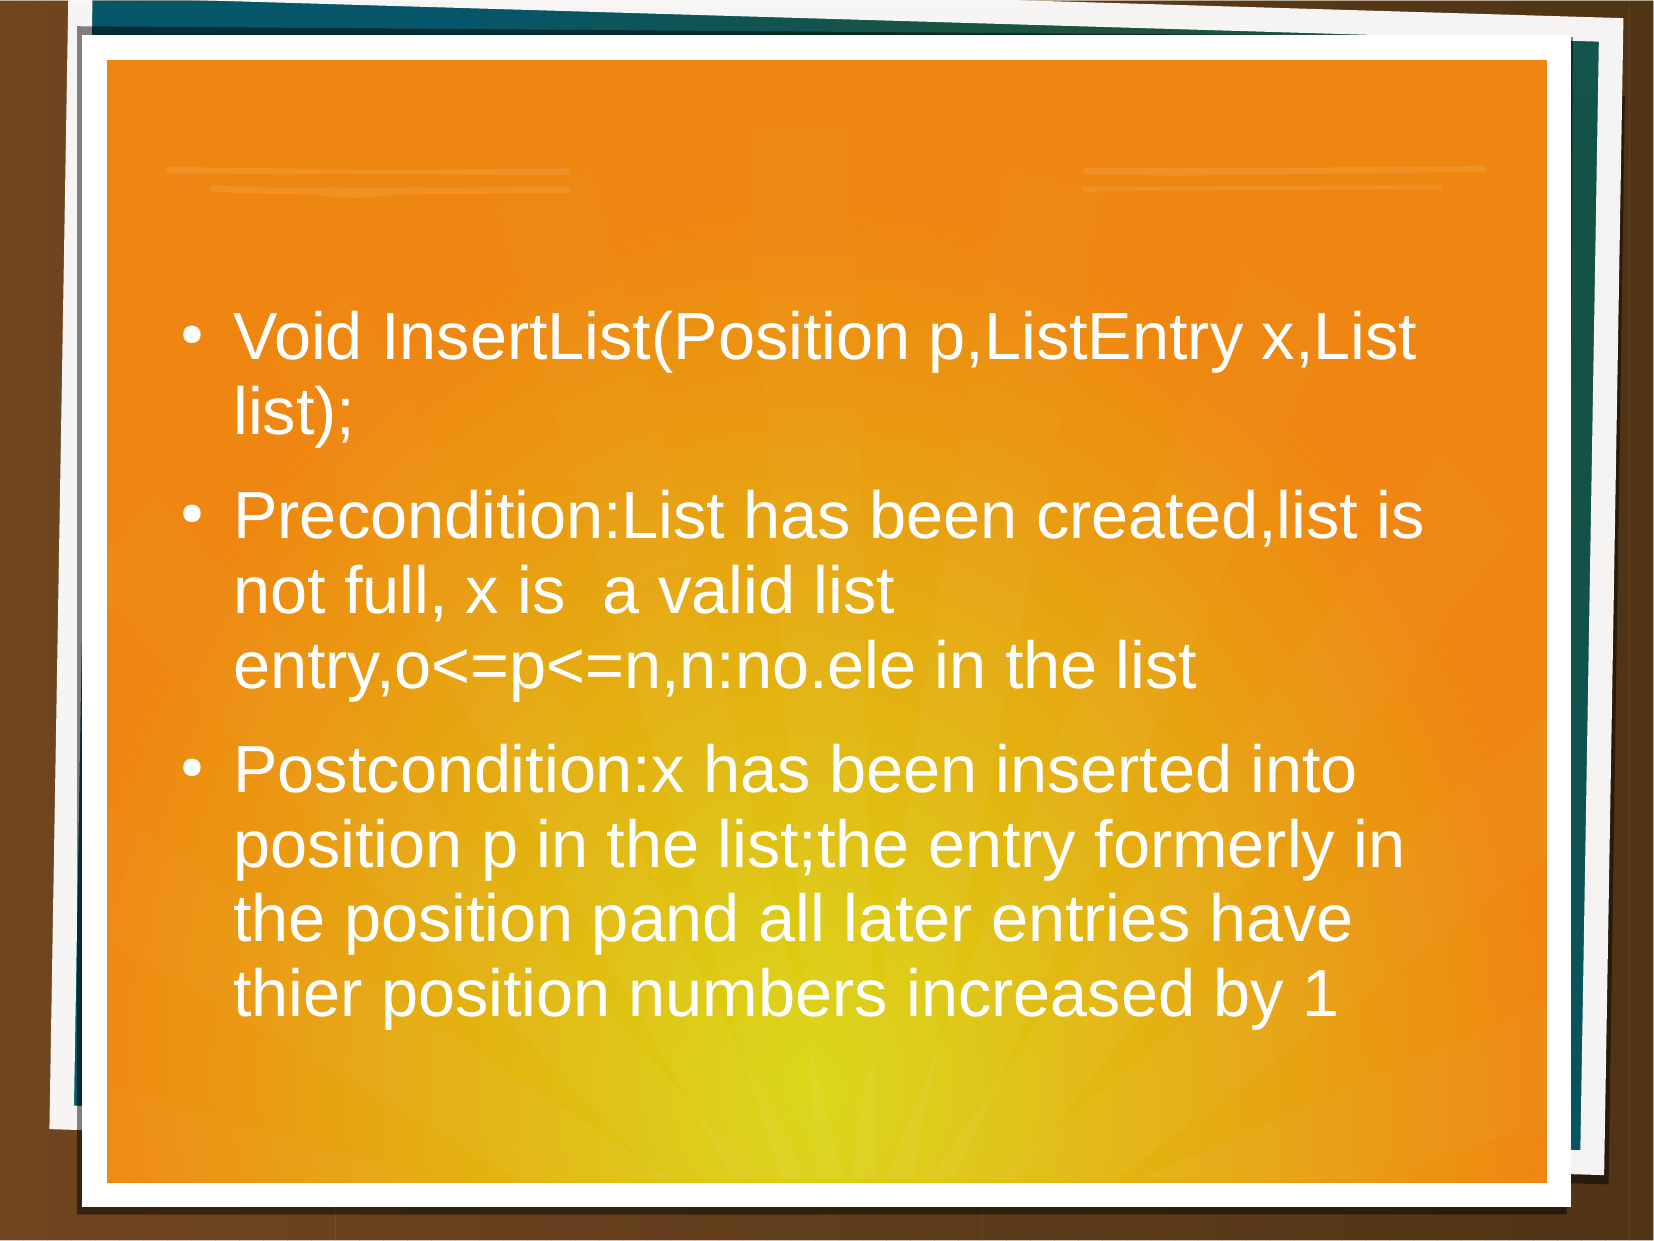

#
Void InsertList(Position p,ListEntry x,List list);
Precondition:List has been created,list is not full, x is a valid list entry,o<=p<=n,n:no.ele in the list
Postcondition:x has been inserted into position p in the list;the entry formerly in the position pand all later entries have thier position numbers increased by 1